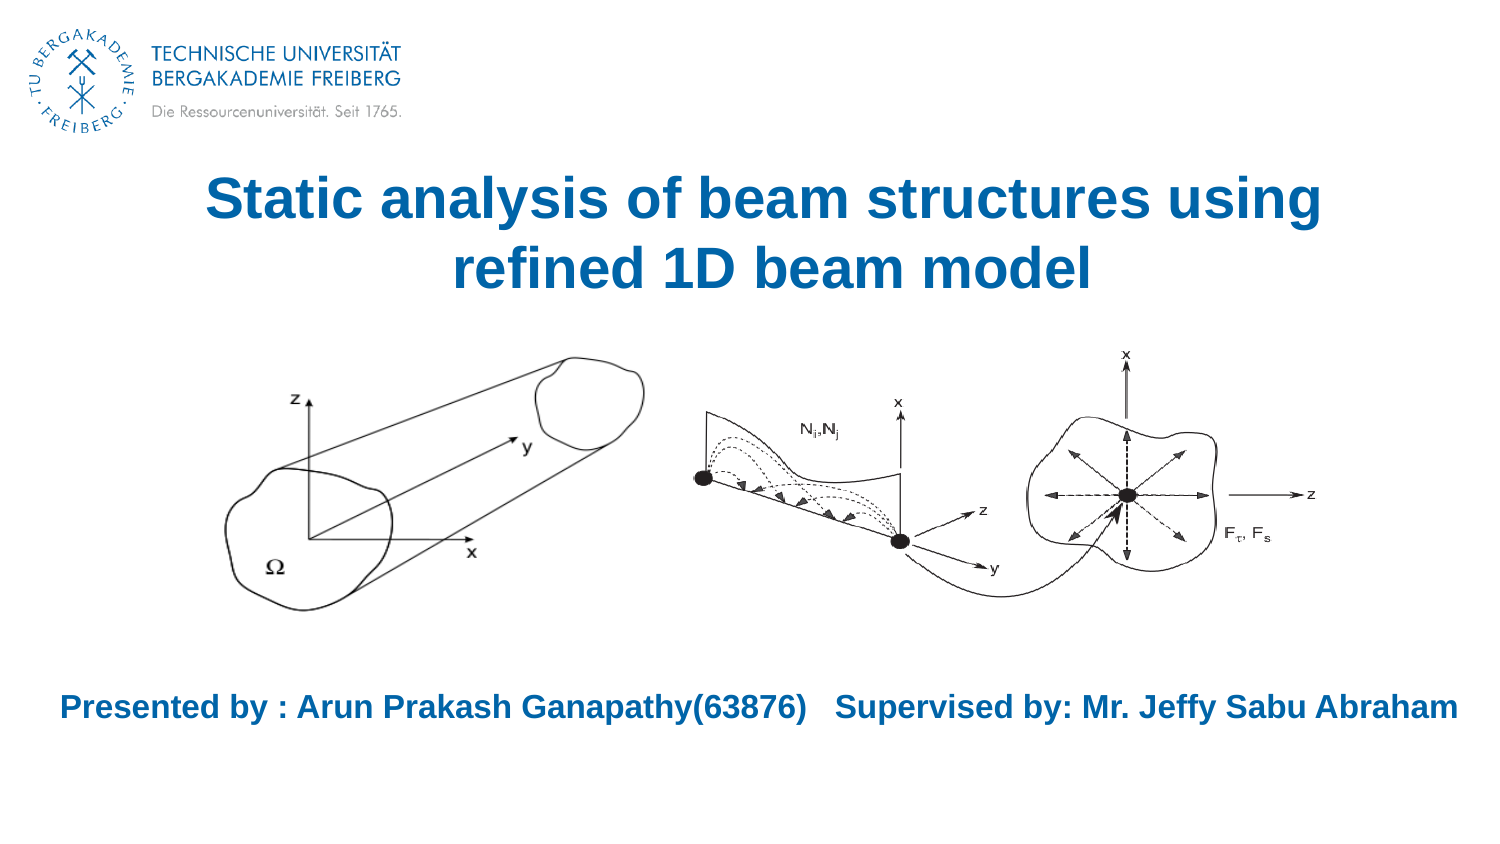

# Static analysis of beam structures using refined 1D beam model
Presented by : Arun Prakash Ganapathy(63876) Supervised by: Mr. Jeffy Sabu Abraham